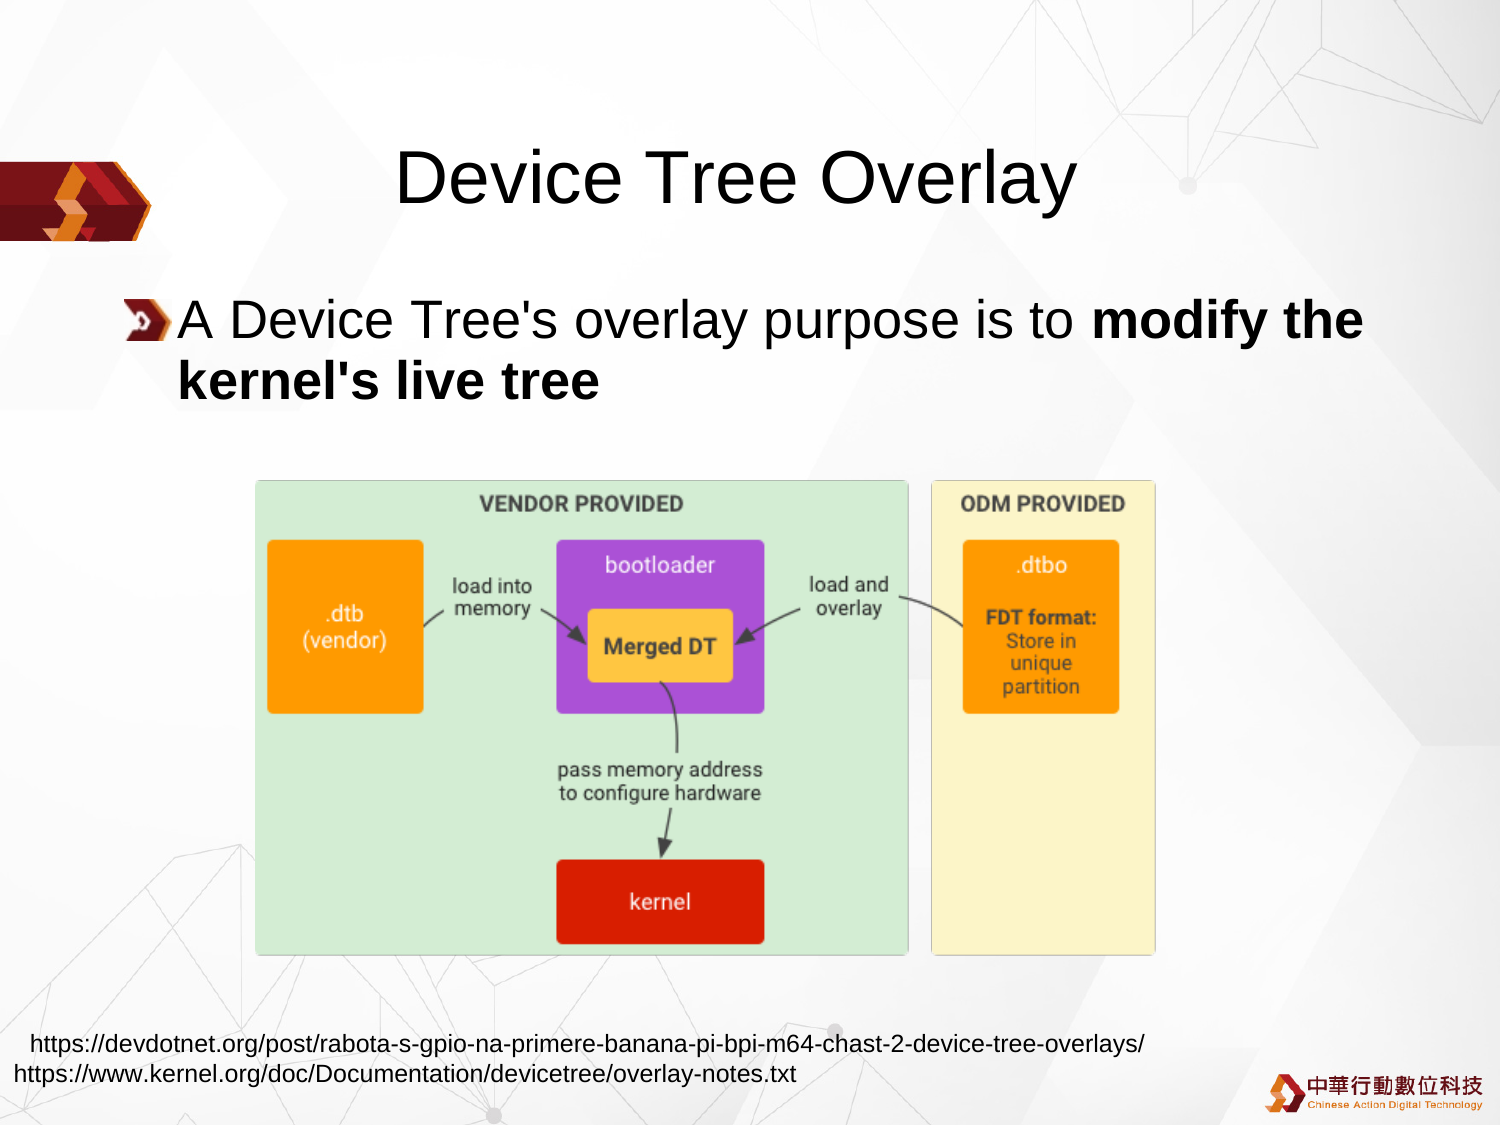

# Device Tree Overlay
A Device Tree's overlay purpose is to modify the kernel's live tree
https://devdotnet.org/post/rabota-s-gpio-na-primere-banana-pi-bpi-m64-chast-2-device-tree-overlays/
https://www.kernel.org/doc/Documentation/devicetree/overlay-notes.txt